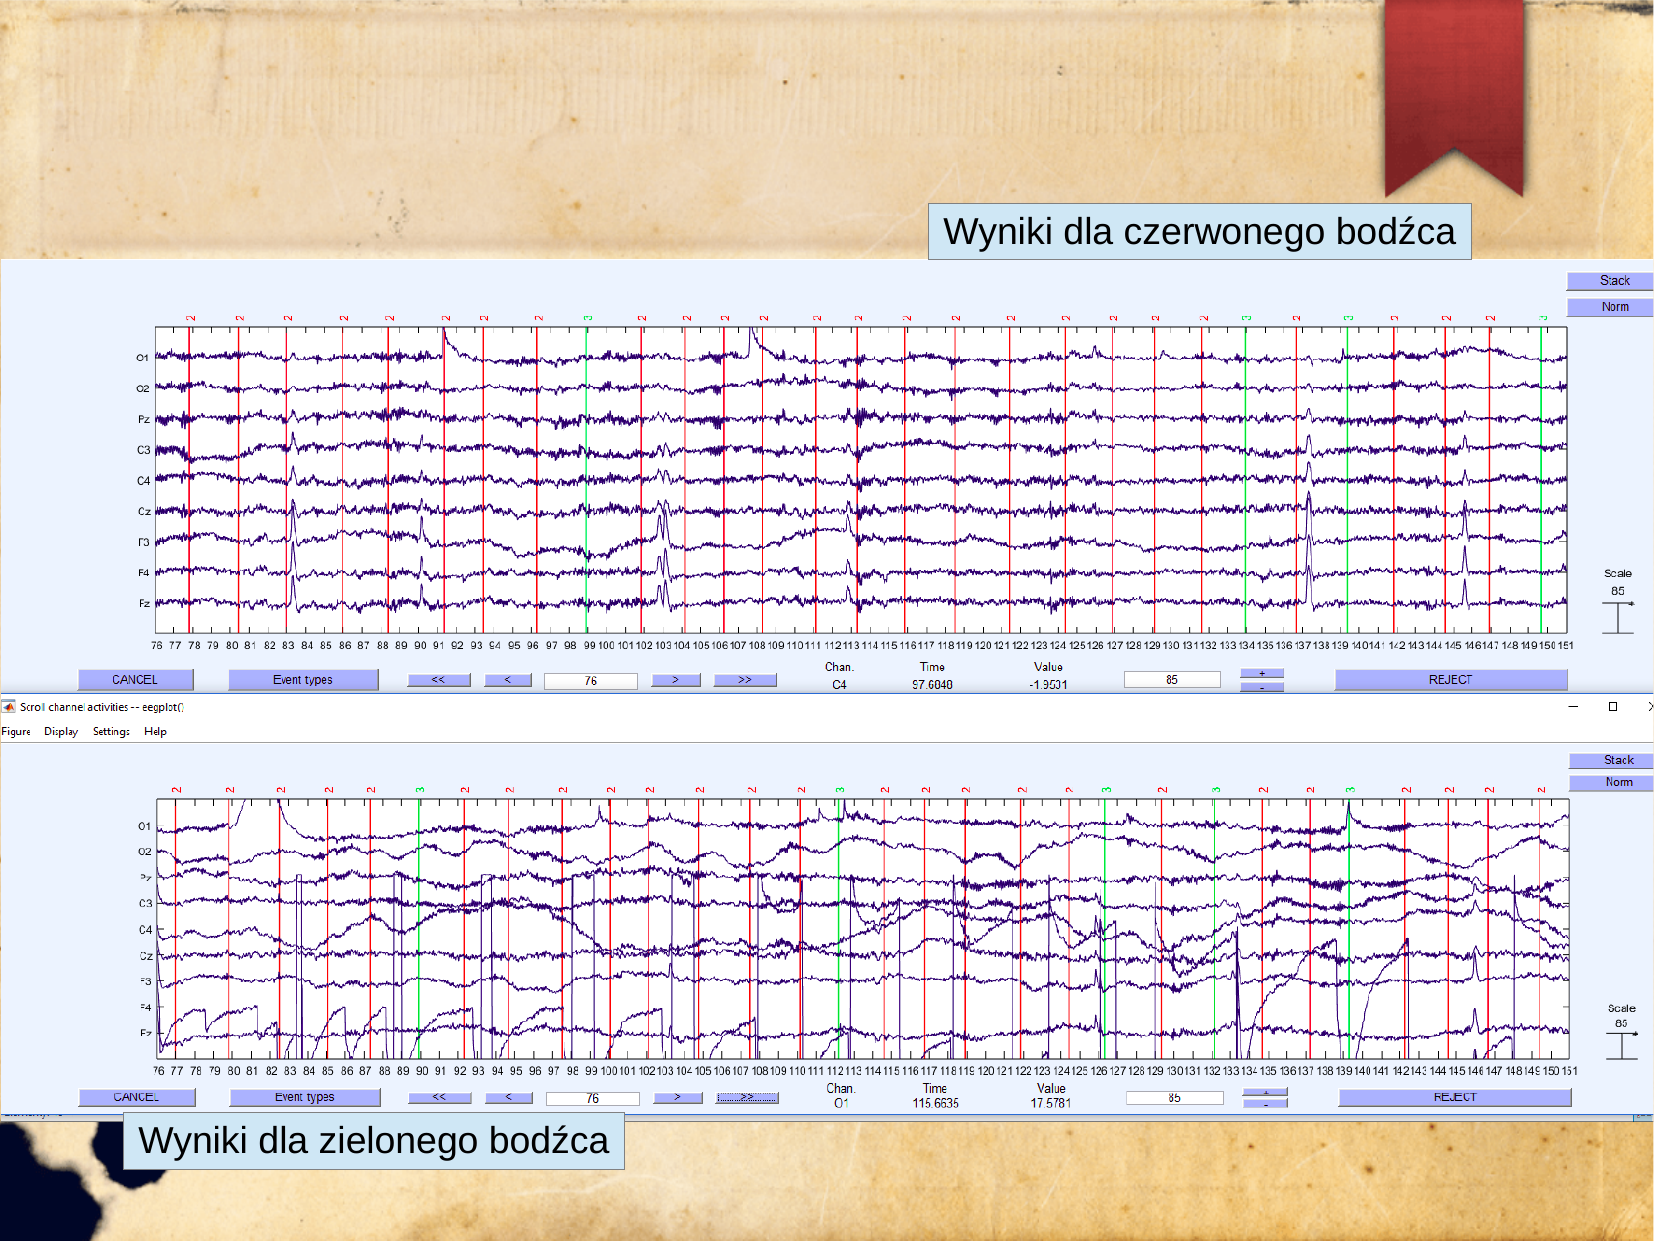

Wyniki dla czerwonego bodźca
Wyniki dla zielonego bodźca